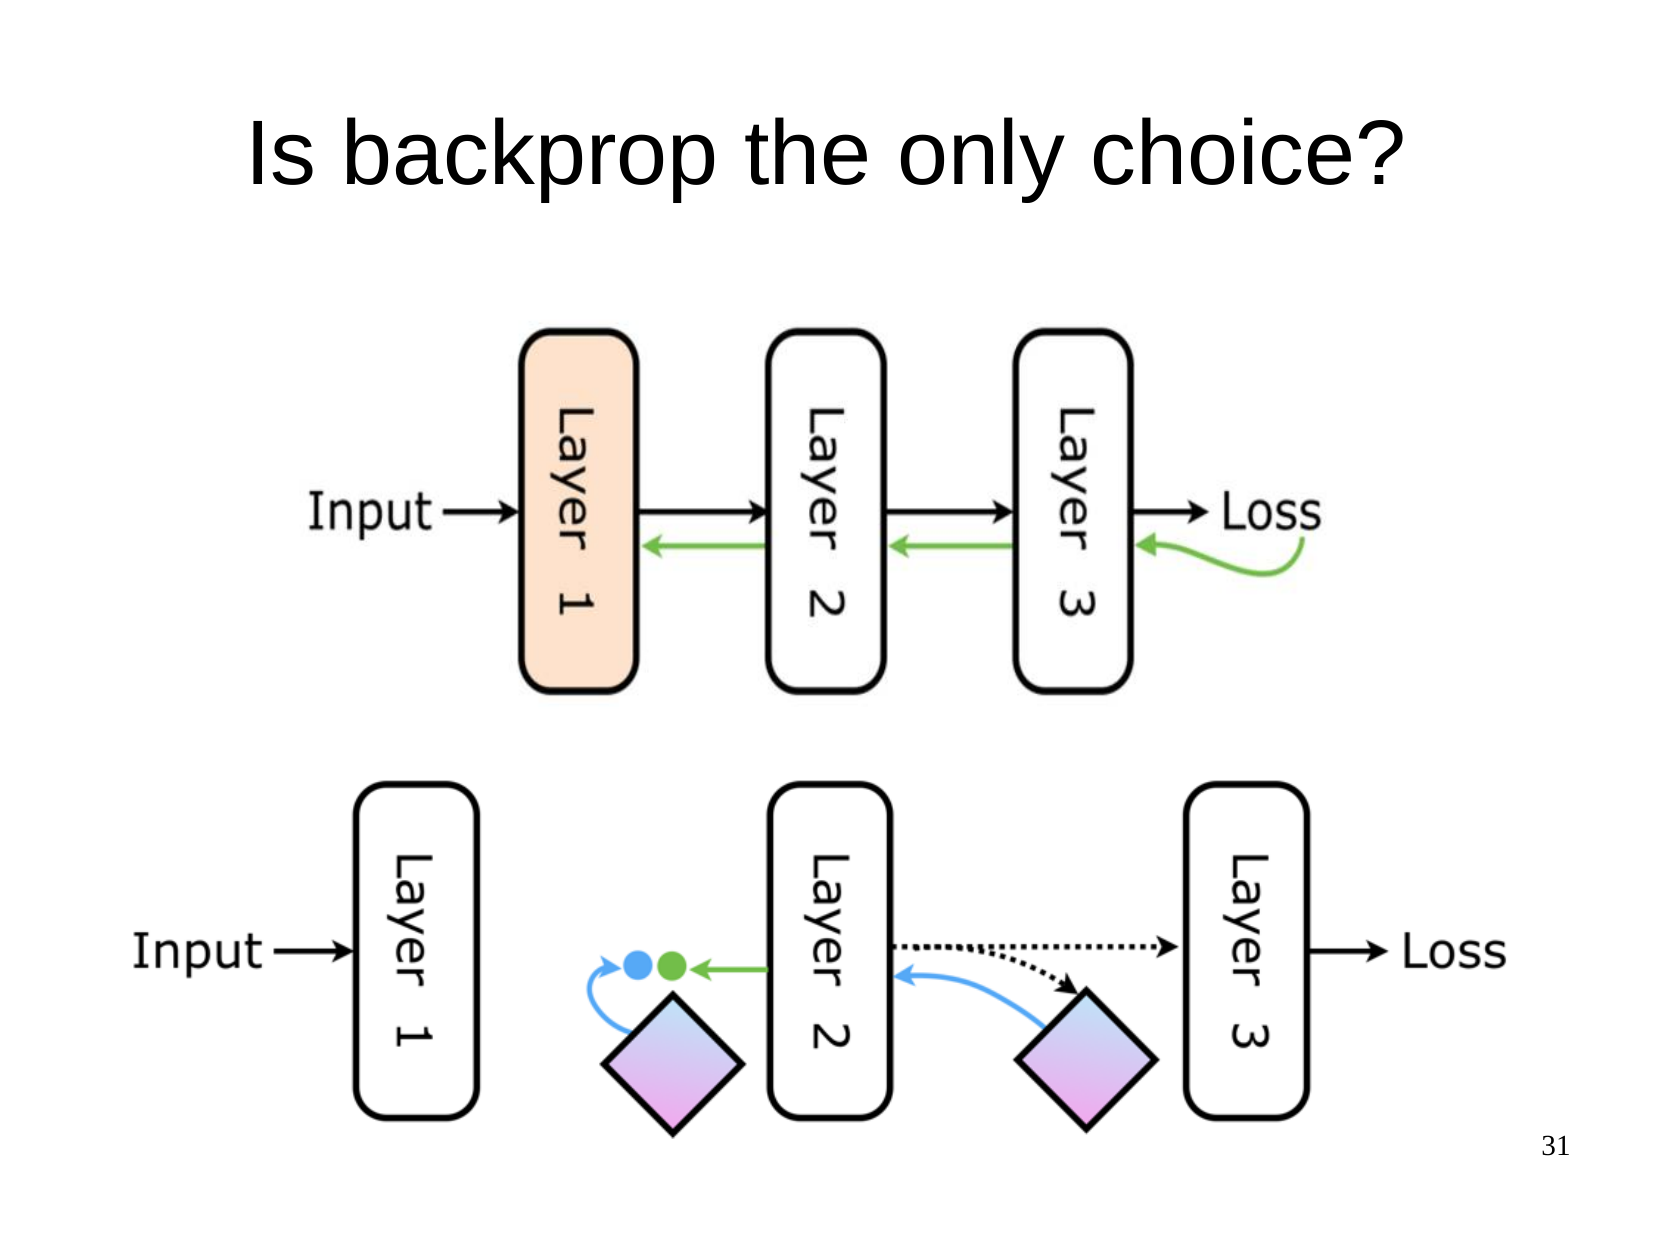

# Is backprop the only choice?
31